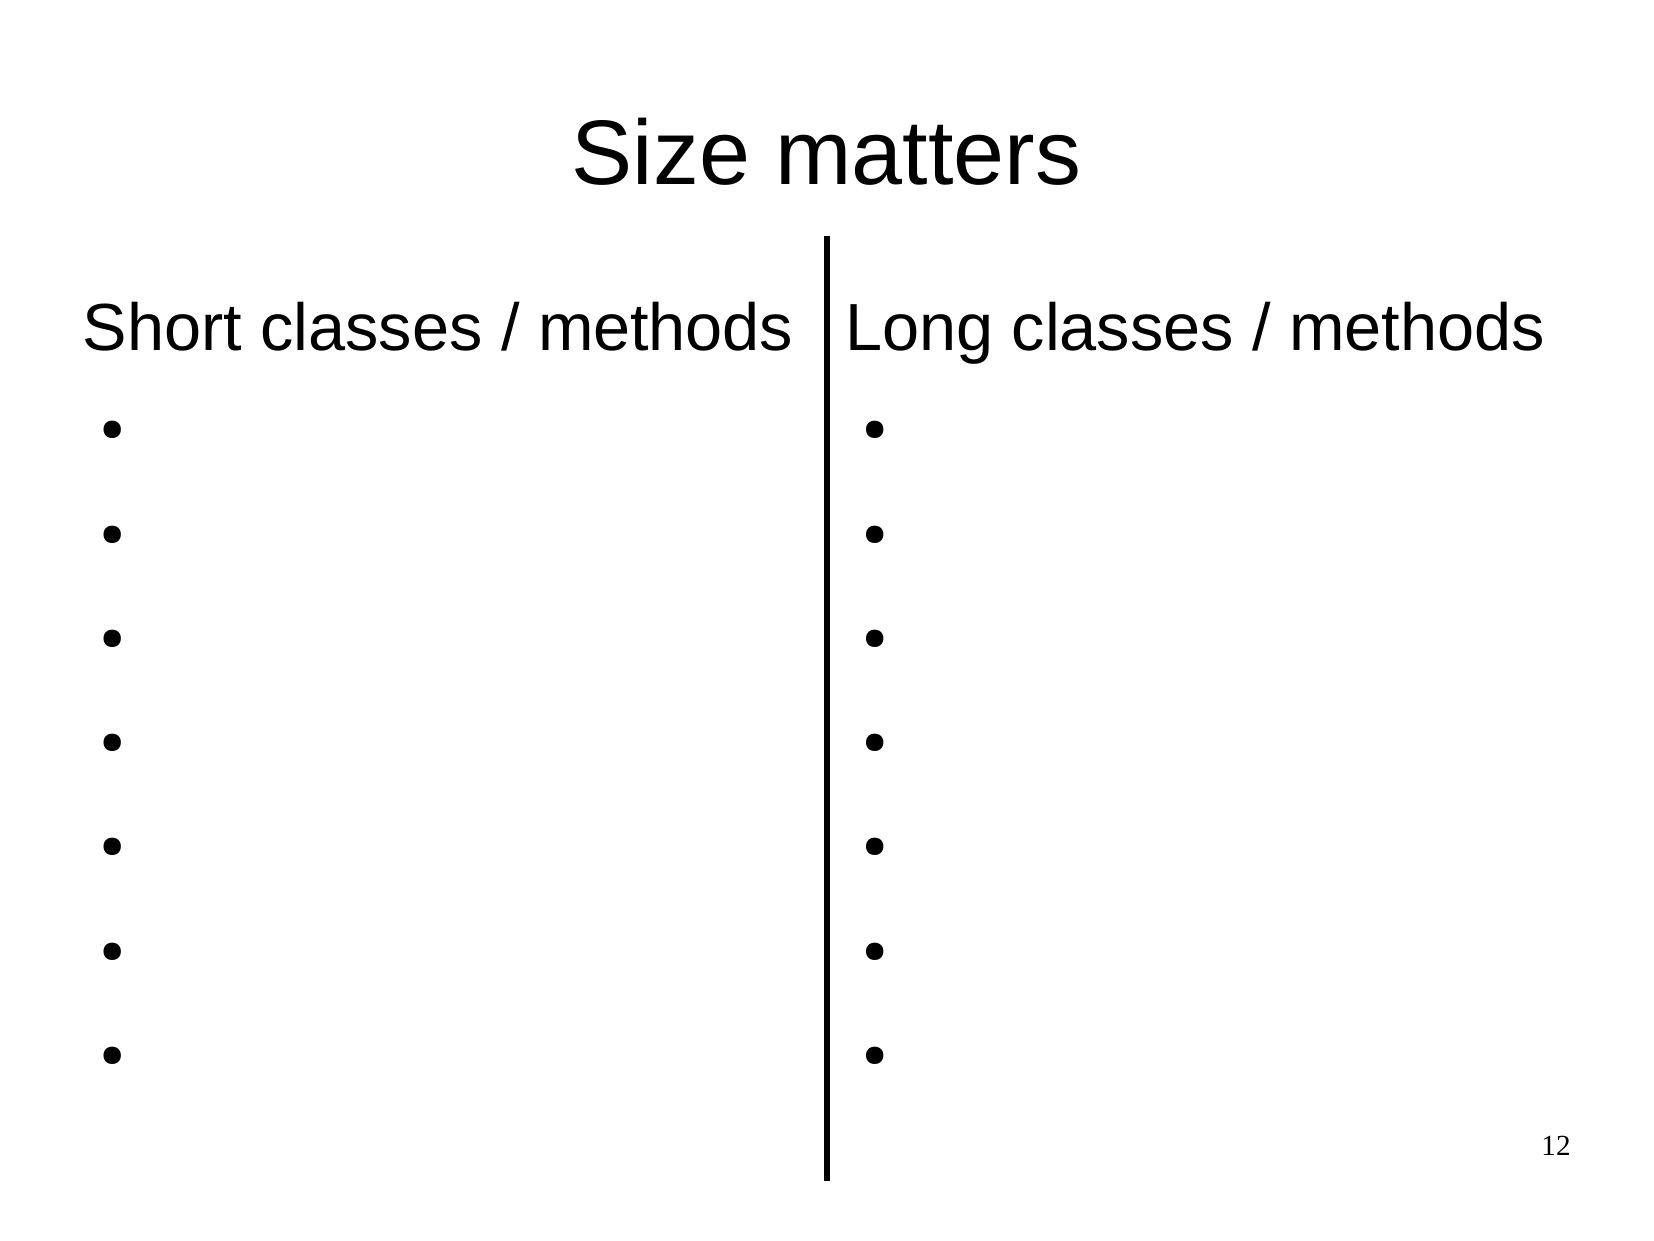

# Size matters
Short classes / methods
Long classes / methods
12